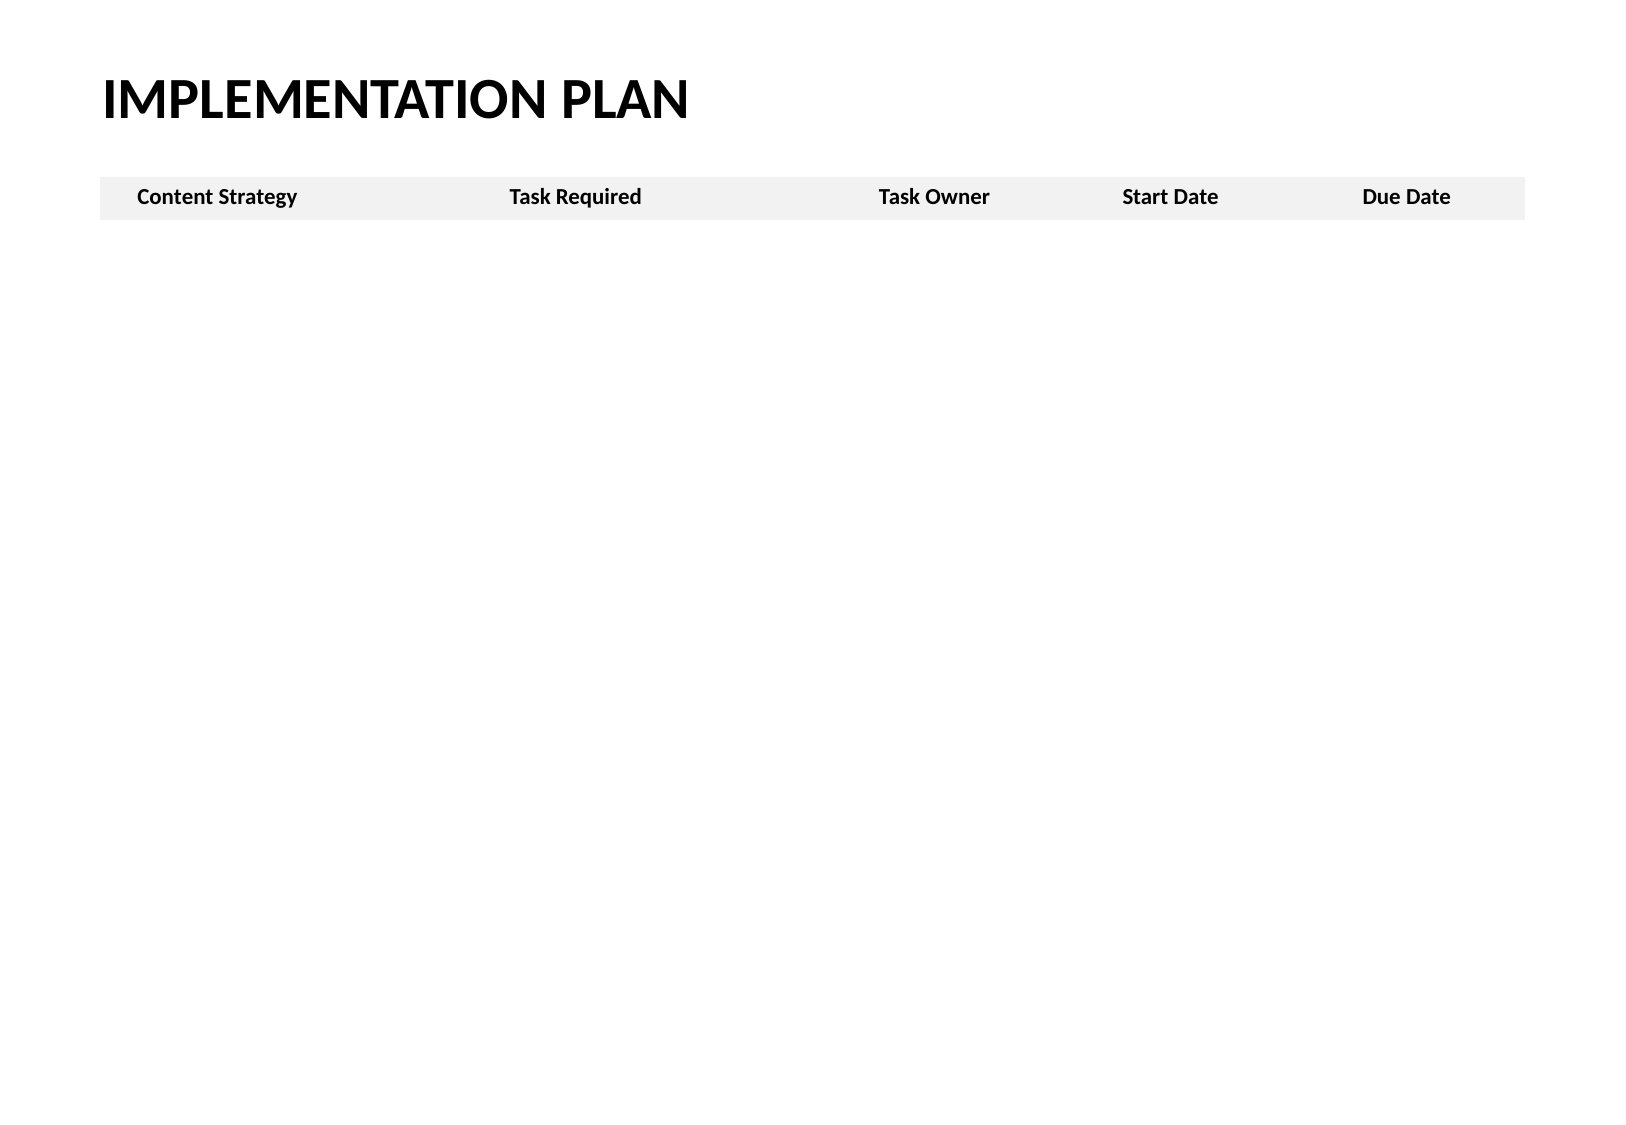

IMPLEMENTATION PLAN
| Content Strategy | Task Required | Task Owner | Start Date | Due Date |
| --- | --- | --- | --- | --- |
| | | | | |
| | | | | |
| | | | | |
| | | | | |
| | | | | |
| | | | | |
| | | | | |
| | | | | |
| | | | | |
| | | | | |
| | | | | |
| | | | | |
| | | | | |
| | | | | |